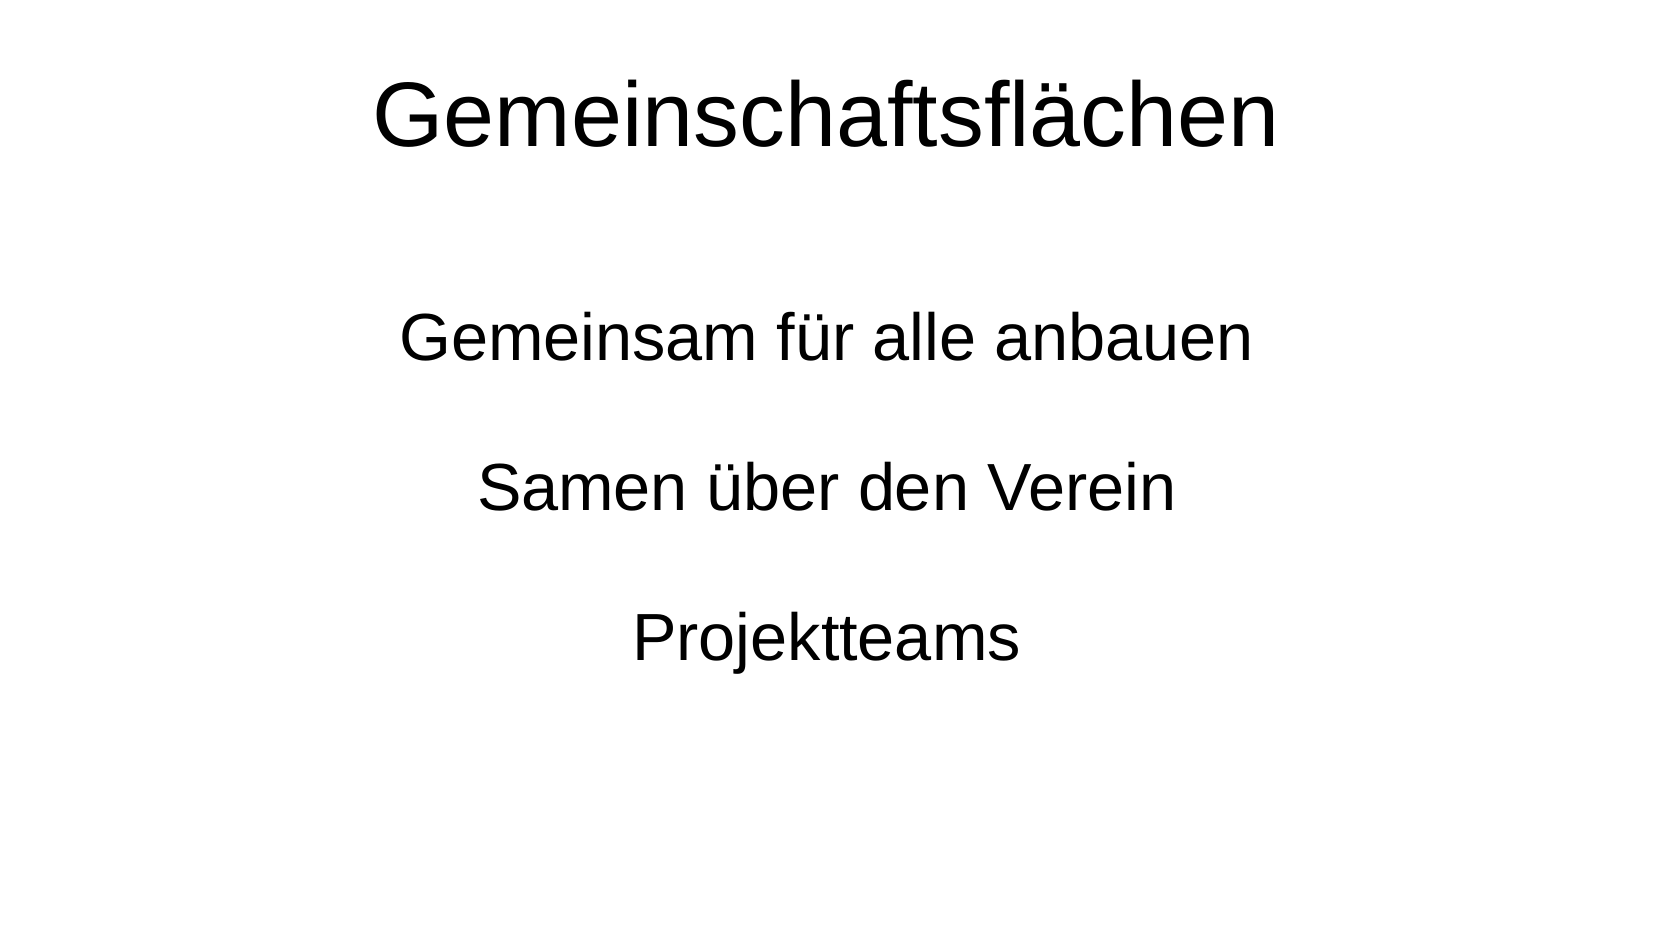

# Gemeinschaftsflächen
Gemeinsam für alle anbauen
Samen über den Verein
Projektteams